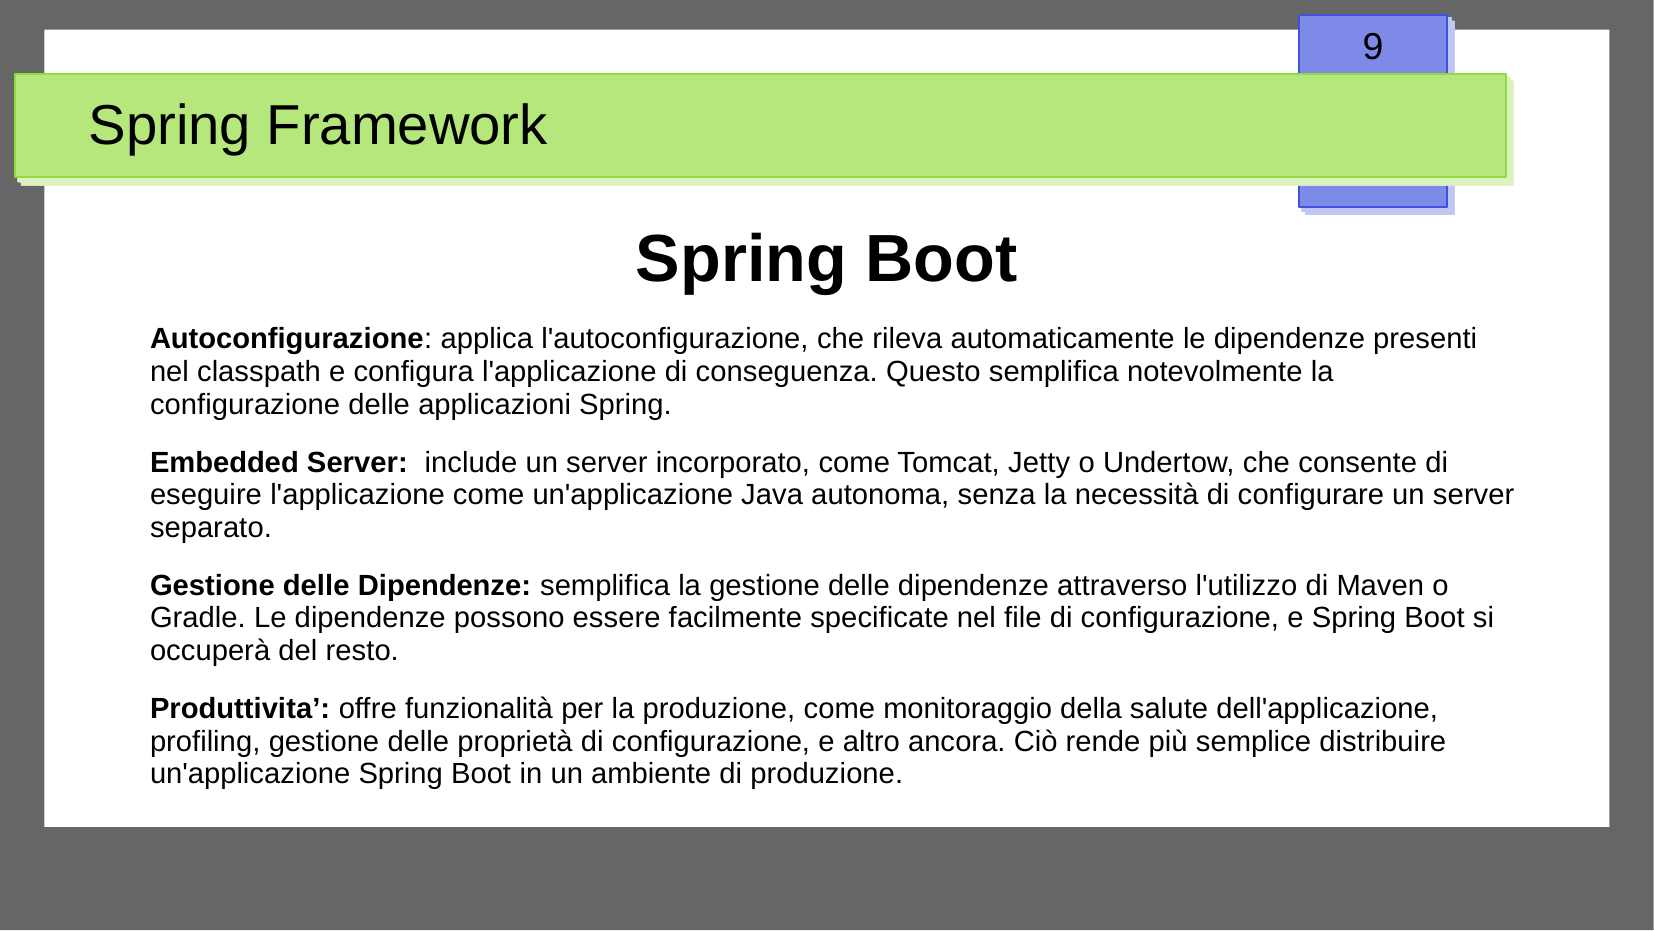

# Spring Framework
Spring Boot
Autoconfigurazione: applica l'autoconfigurazione, che rileva automaticamente le dipendenze presenti nel classpath e configura l'applicazione di conseguenza. Questo semplifica notevolmente la configurazione delle applicazioni Spring.
Embedded Server: include un server incorporato, come Tomcat, Jetty o Undertow, che consente di eseguire l'applicazione come un'applicazione Java autonoma, senza la necessità di configurare un server separato.
Gestione delle Dipendenze: semplifica la gestione delle dipendenze attraverso l'utilizzo di Maven o Gradle. Le dipendenze possono essere facilmente specificate nel file di configurazione, e Spring Boot si occuperà del resto.
Produttivita’: offre funzionalità per la produzione, come monitoraggio della salute dell'applicazione, profiling, gestione delle proprietà di configurazione, e altro ancora. Ciò rende più semplice distribuire un'applicazione Spring Boot in un ambiente di produzione.